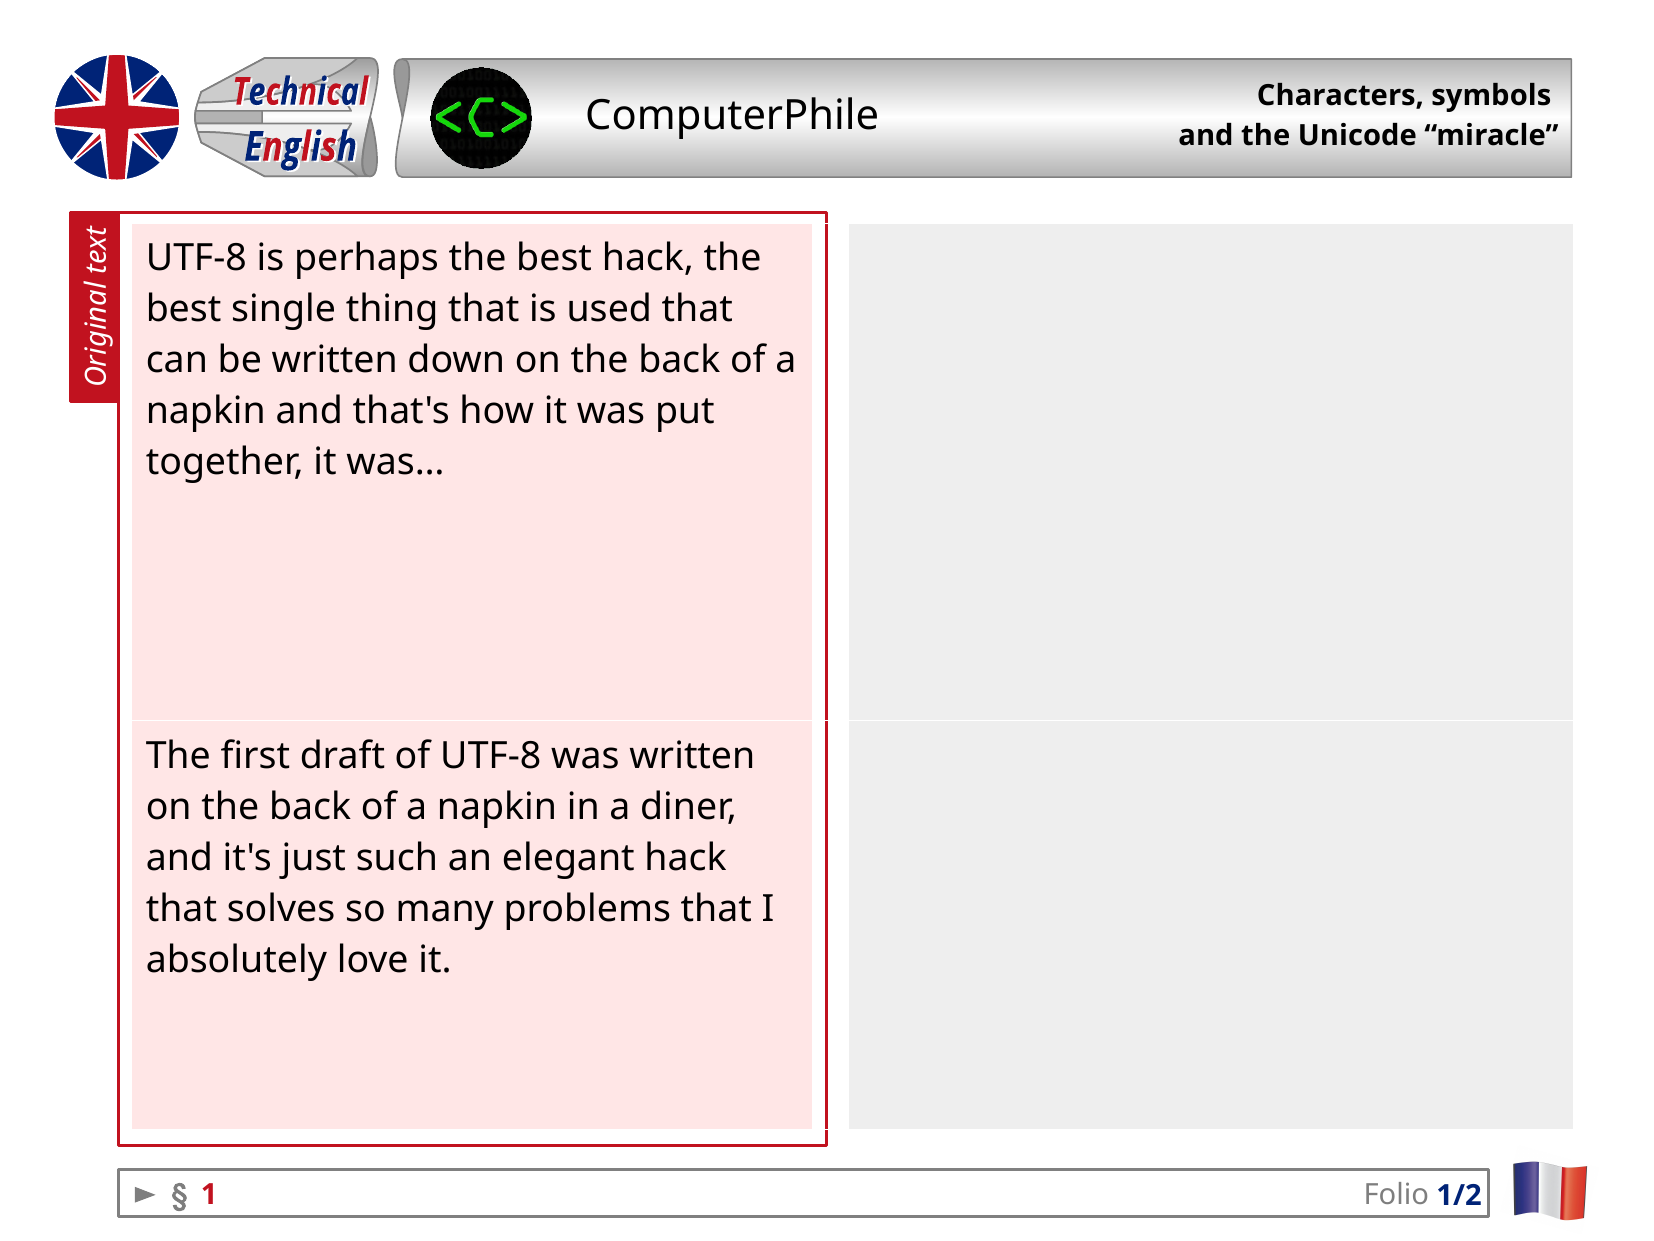

#
| UTF‑8 is perhaps the best hack, the best single thing that is used that can be written down on the back of a napkin and that's how it was put together, it was… | | |
| --- | --- | --- |
| The first draft of UTF‑8 was written on the back of a napkin in a diner, and it's just such an elegant hack that solves so many problems that I absolutely love it. | | |
1
1/2